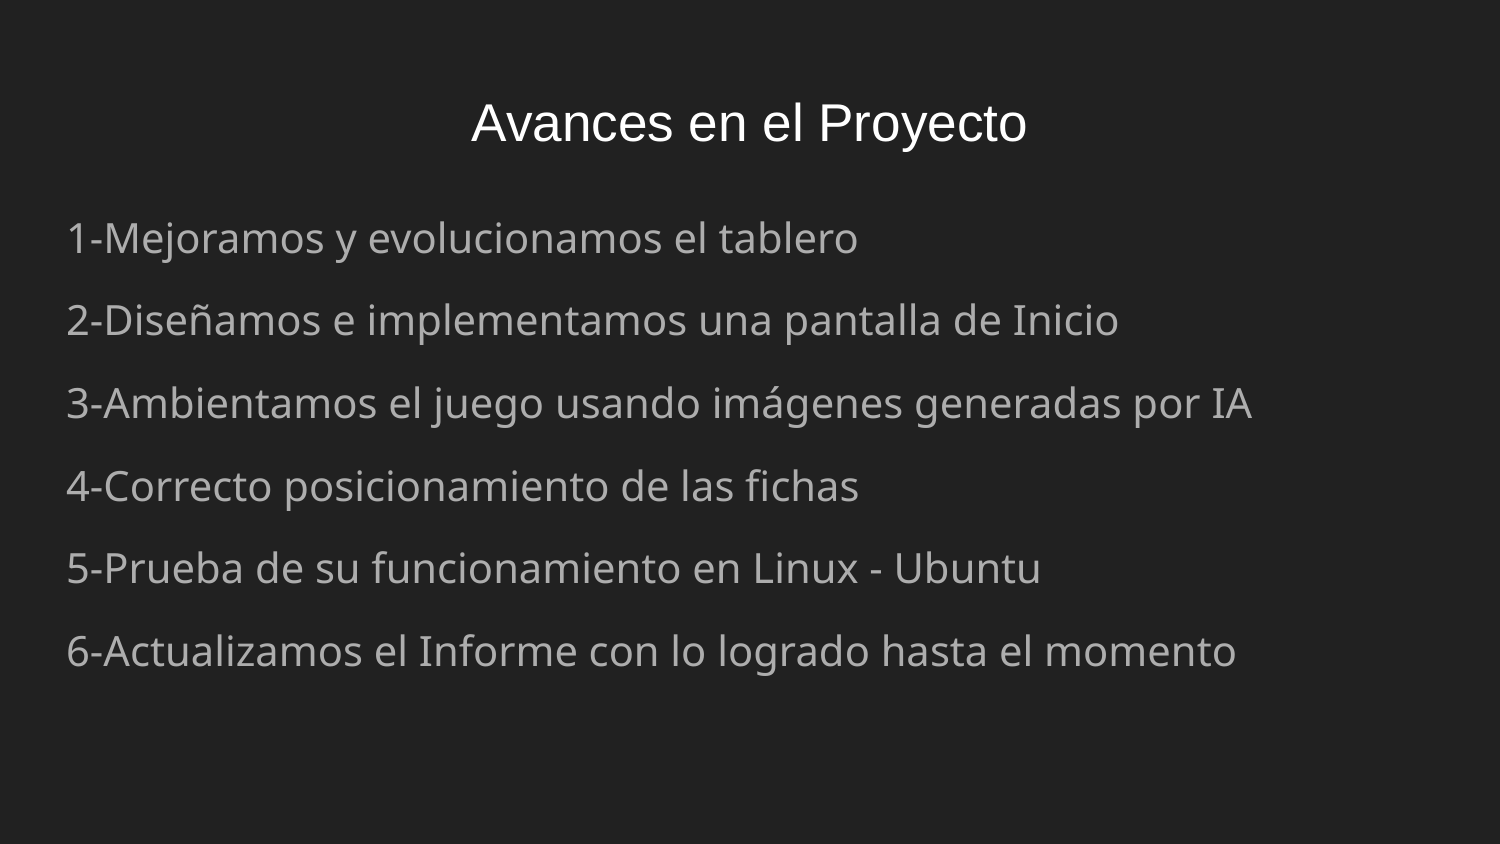

# Avances en el Proyecto
1-Mejoramos y evolucionamos el tablero
2-Diseñamos e implementamos una pantalla de Inicio
3-Ambientamos el juego usando imágenes generadas por IA
4-Correcto posicionamiento de las fichas
5-Prueba de su funcionamiento en Linux - Ubuntu
6-Actualizamos el Informe con lo logrado hasta el momento